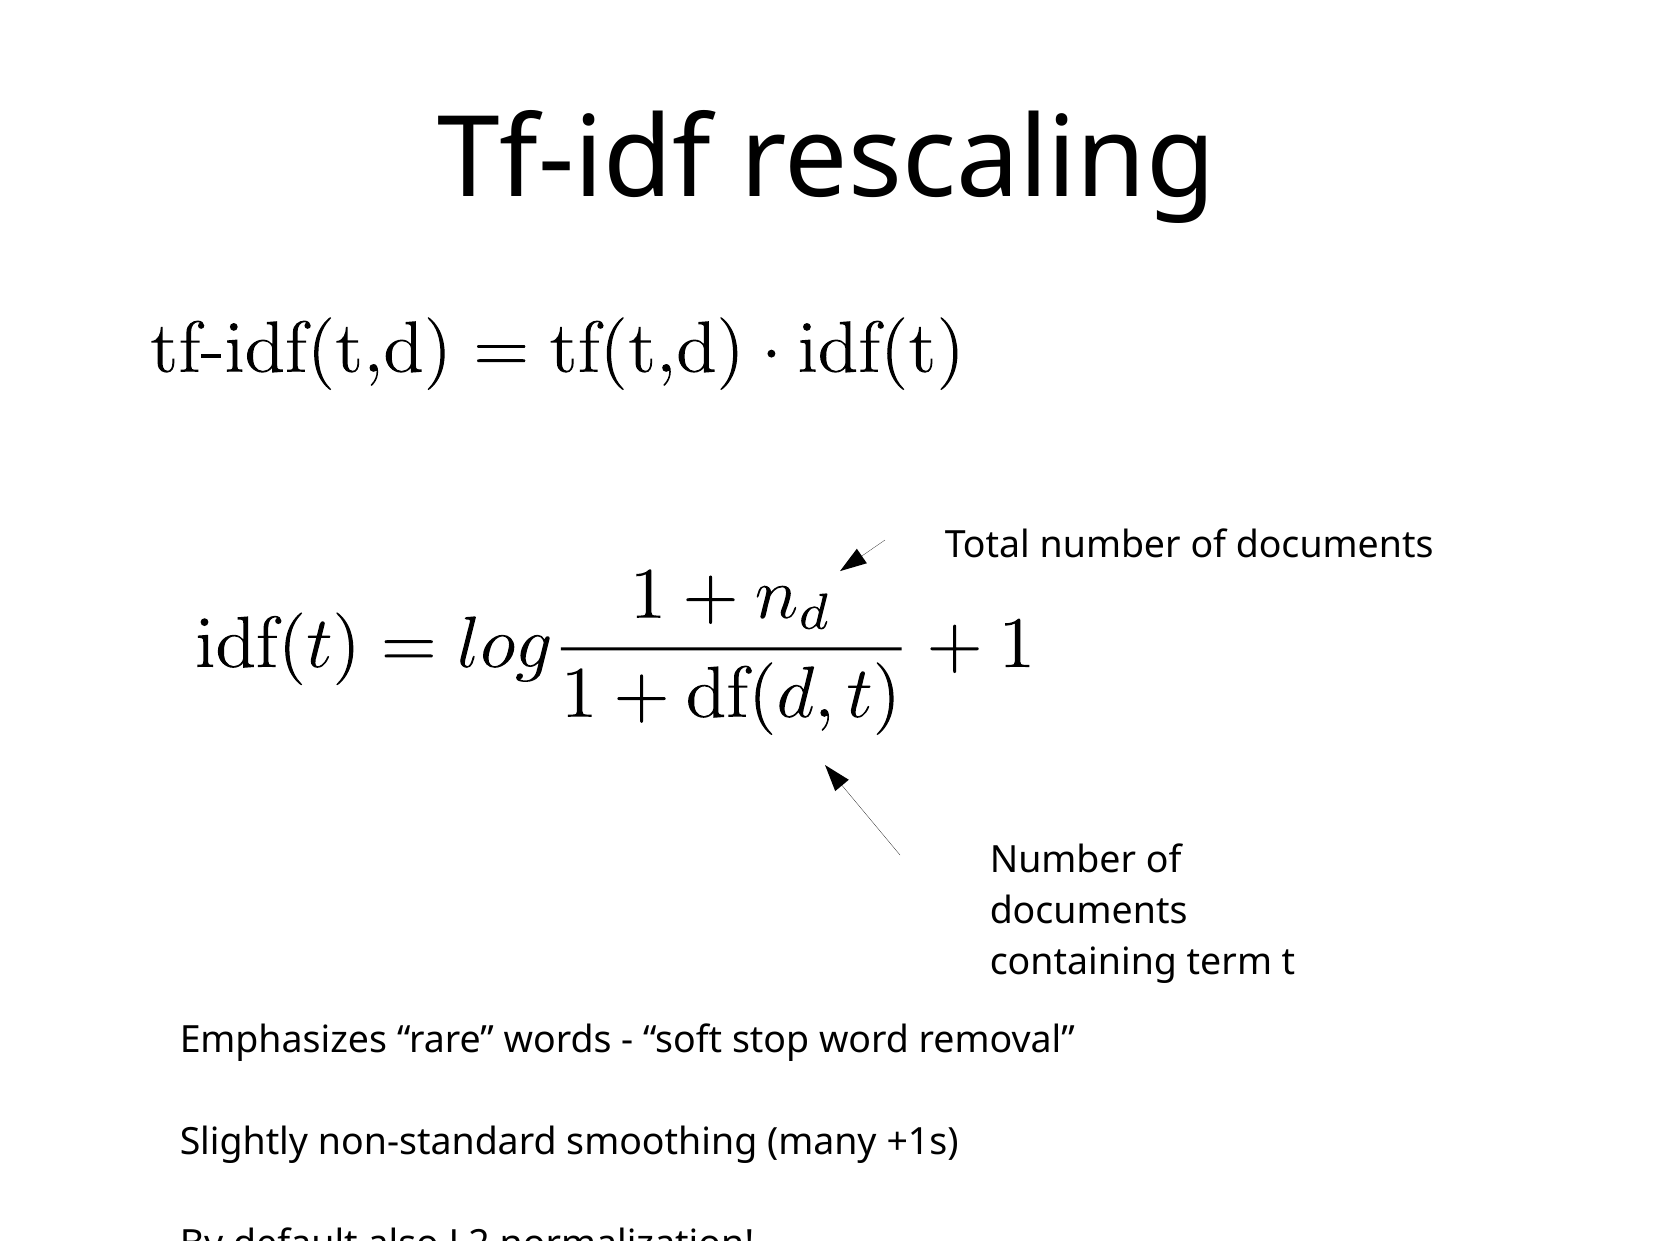

# Tf-idf rescaling
Total number of documents
Number of documents containing term t
Emphasizes “rare” words - “soft stop word removal”
Slightly non-standard smoothing (many +1s)
By default also L2 normalization!